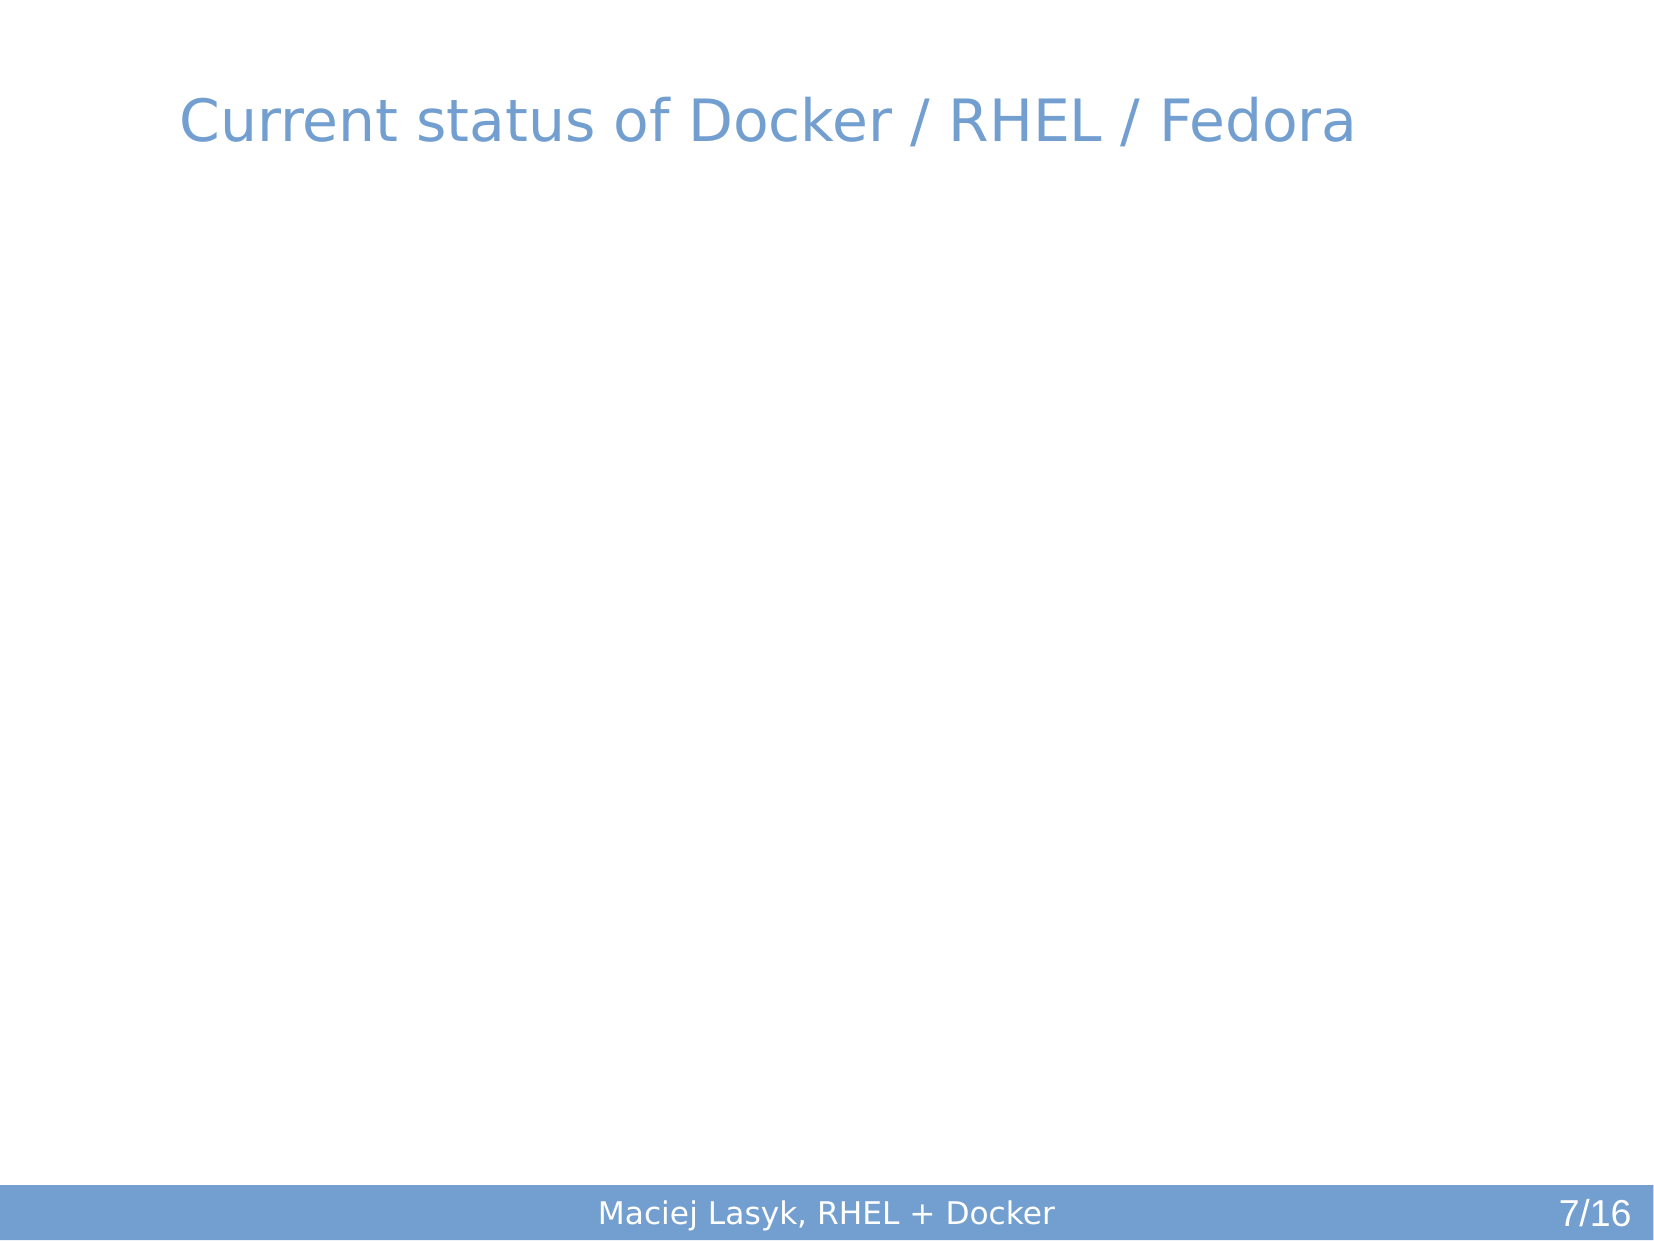

Current status of Docker / RHEL / Fedora
 7/16
Maciej Lasyk, RHEL + Docker